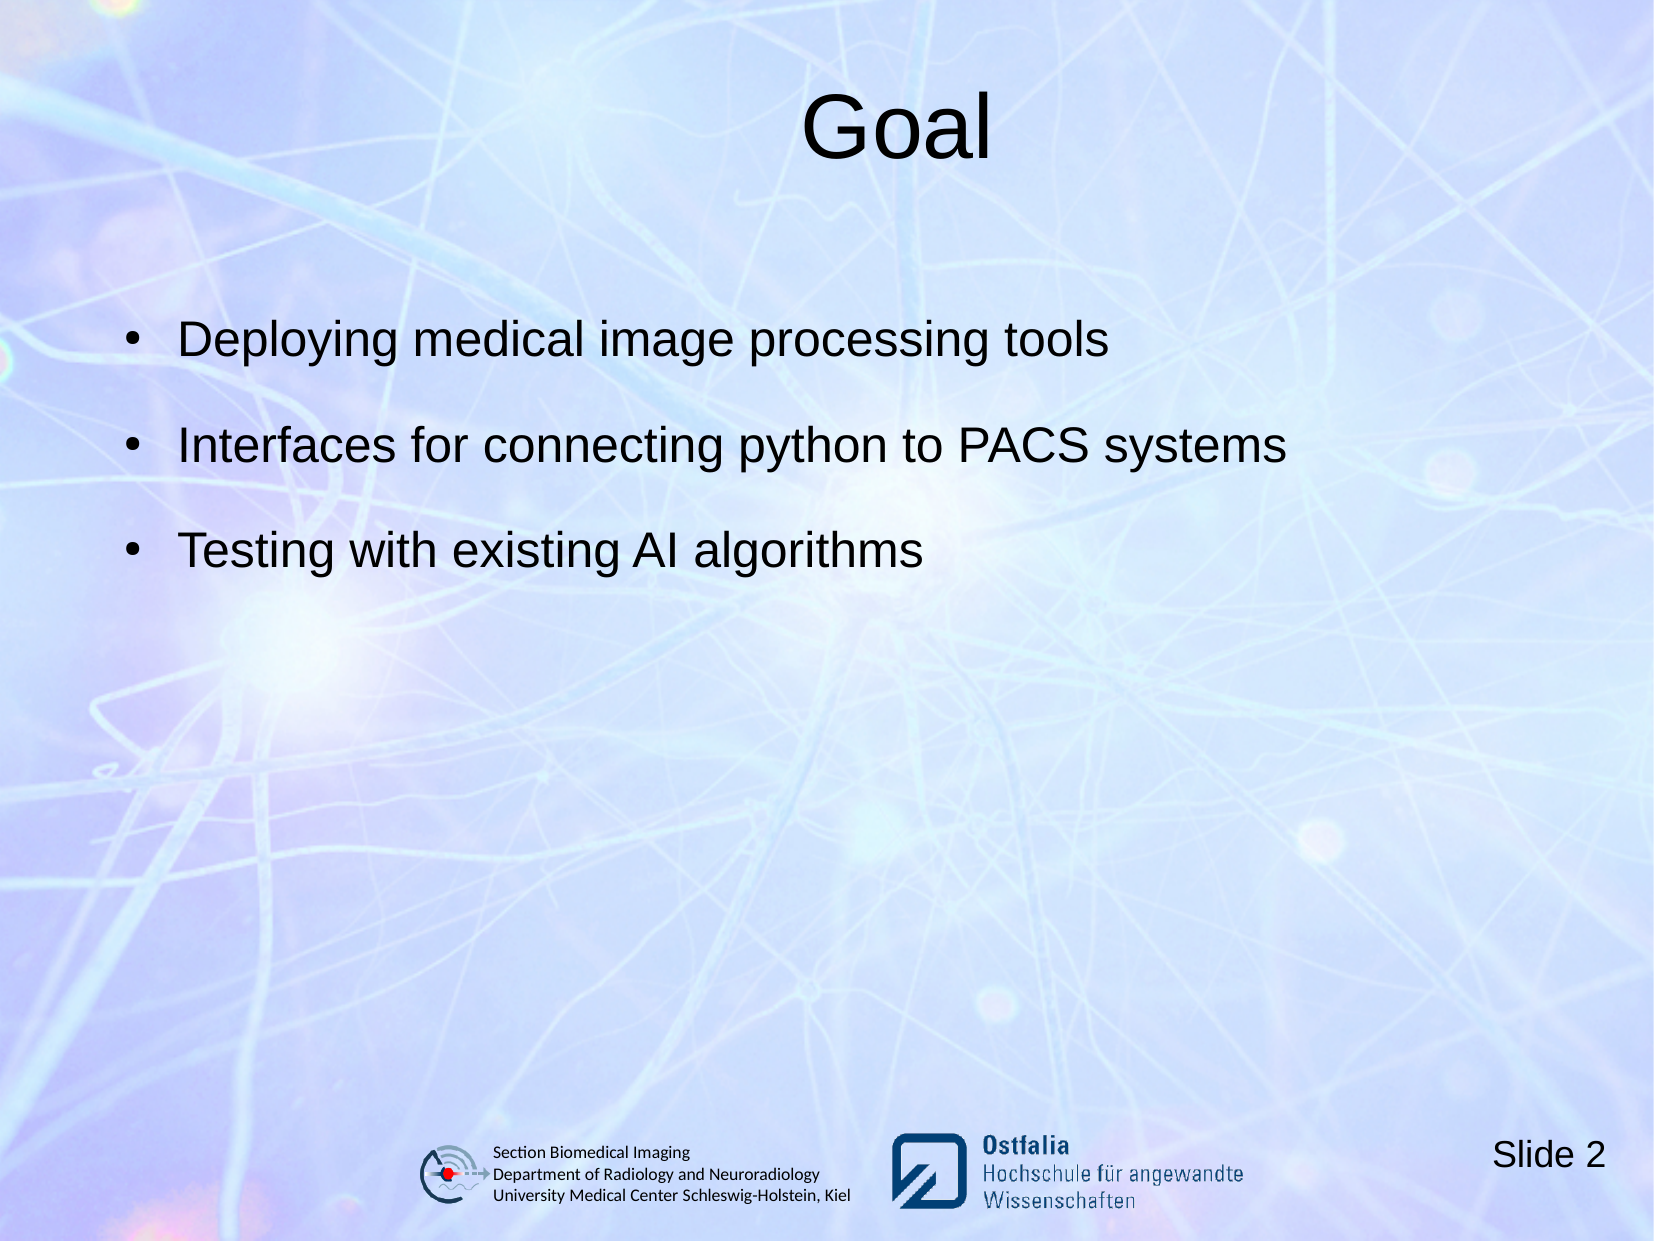

# Goal
Deploying medical image processing tools
Interfaces for connecting python to PACS systems
Testing with existing AI algorithms
2